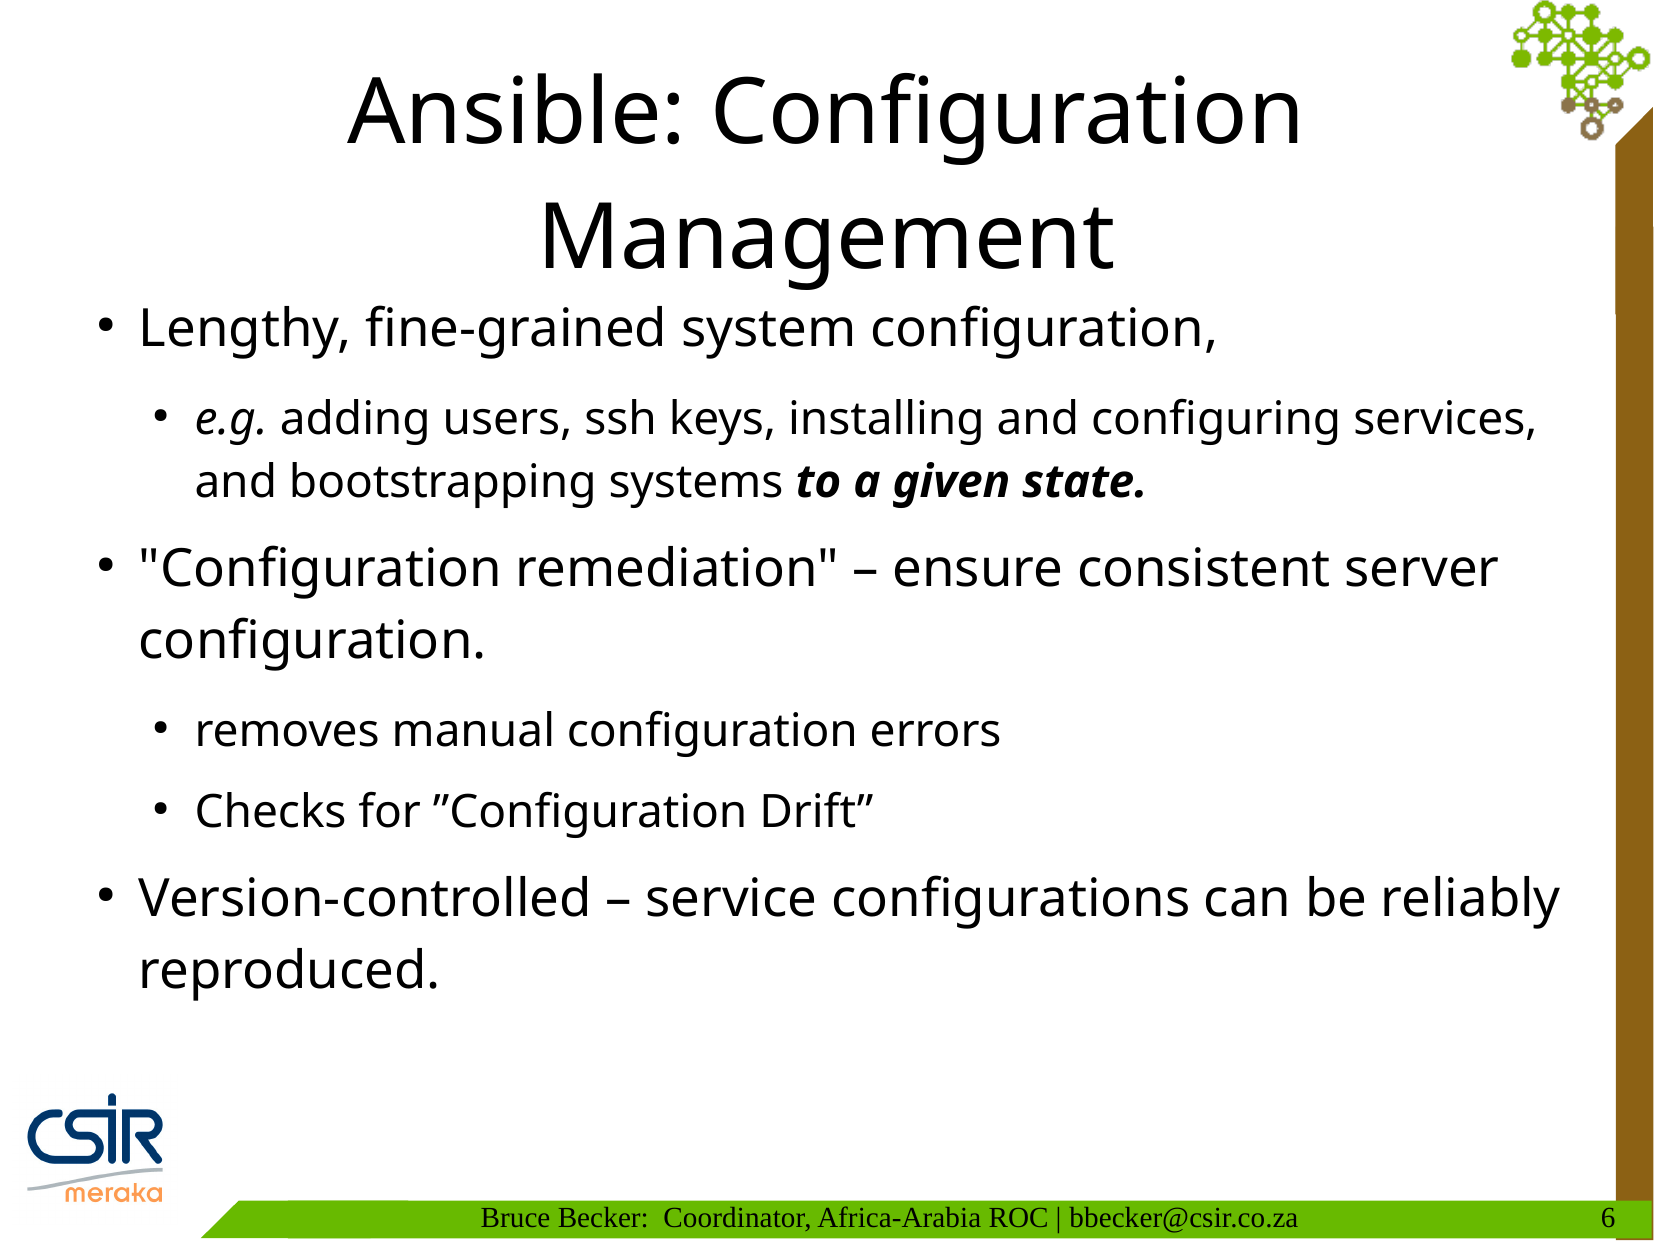

# Ansible: Configuration Management
Lengthy, fine-grained system configuration,
e.g. adding users, ssh keys, installing and configuring services, and bootstrapping systems to a given state.
"Configuration remediation" – ensure consistent server configuration.
removes manual configuration errors
Checks for ”Configuration Drift”
Version-controlled – service configurations can be reliably reproduced.
6